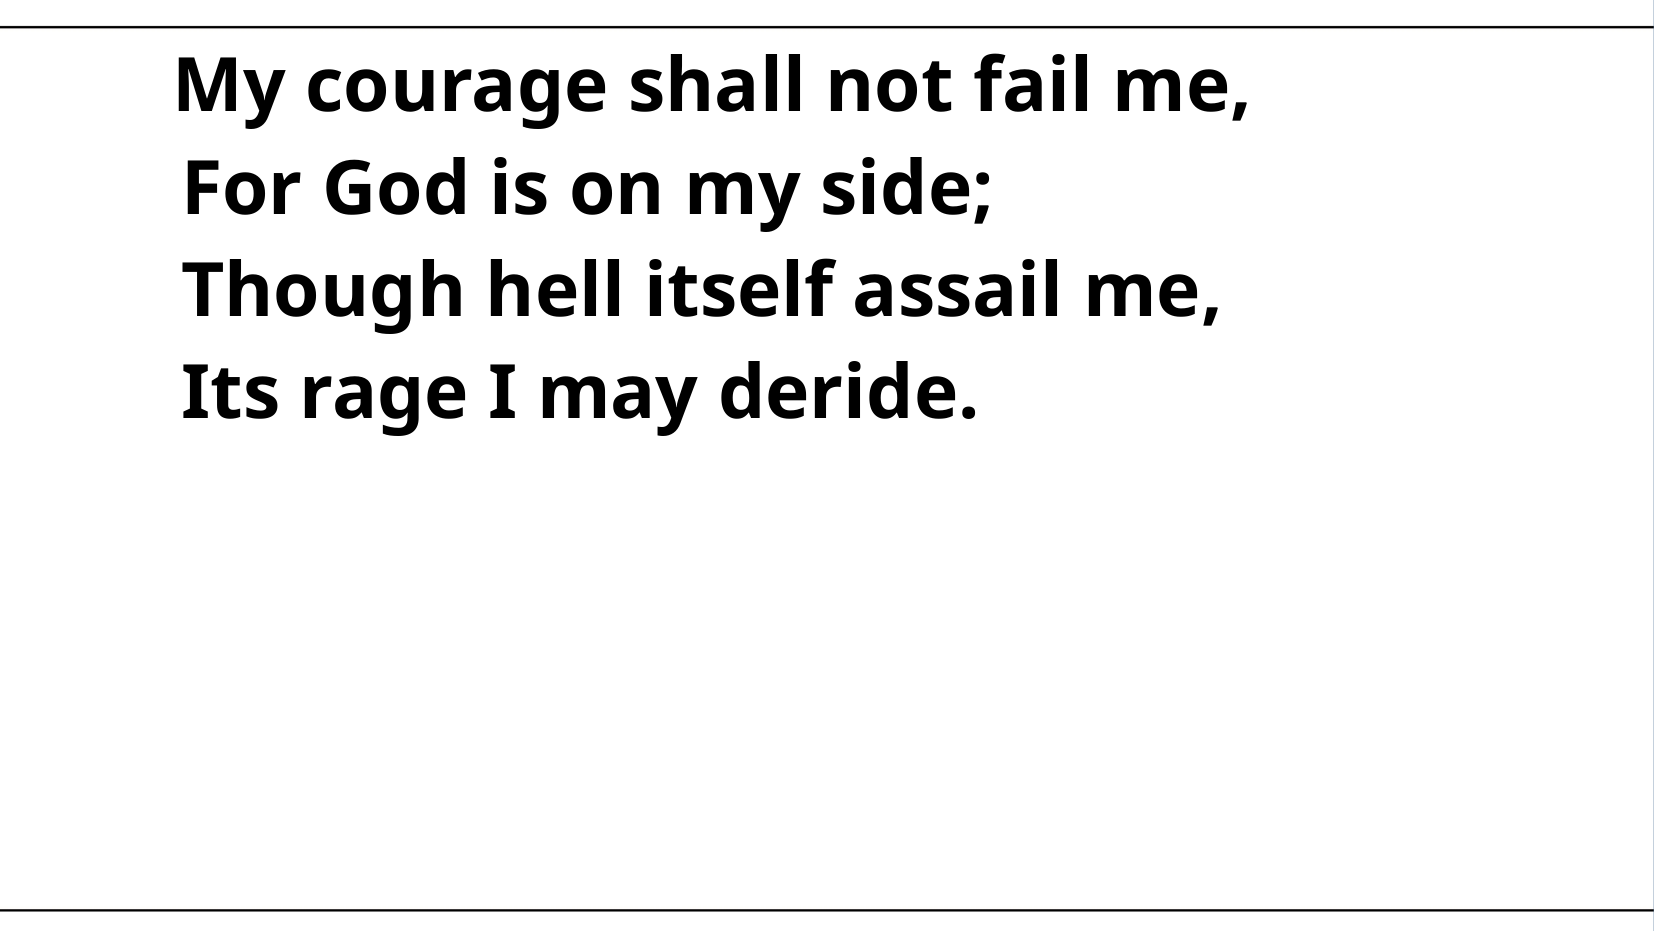

My courage shall not fail me,
 For God is on my side;
 Though hell itself assail me,
 Its rage I may deride.